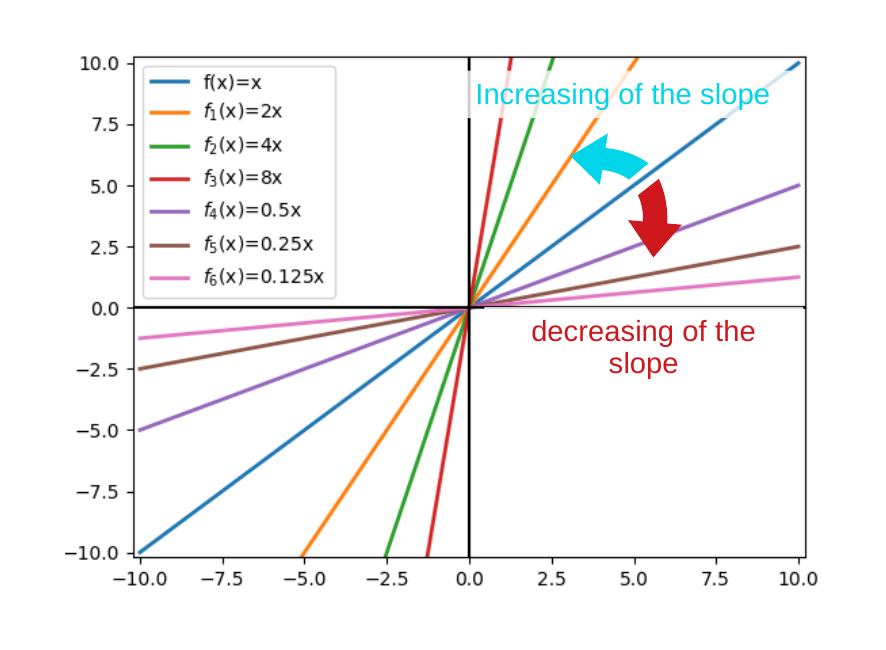

Increasing of the slope
decreasing of the slope